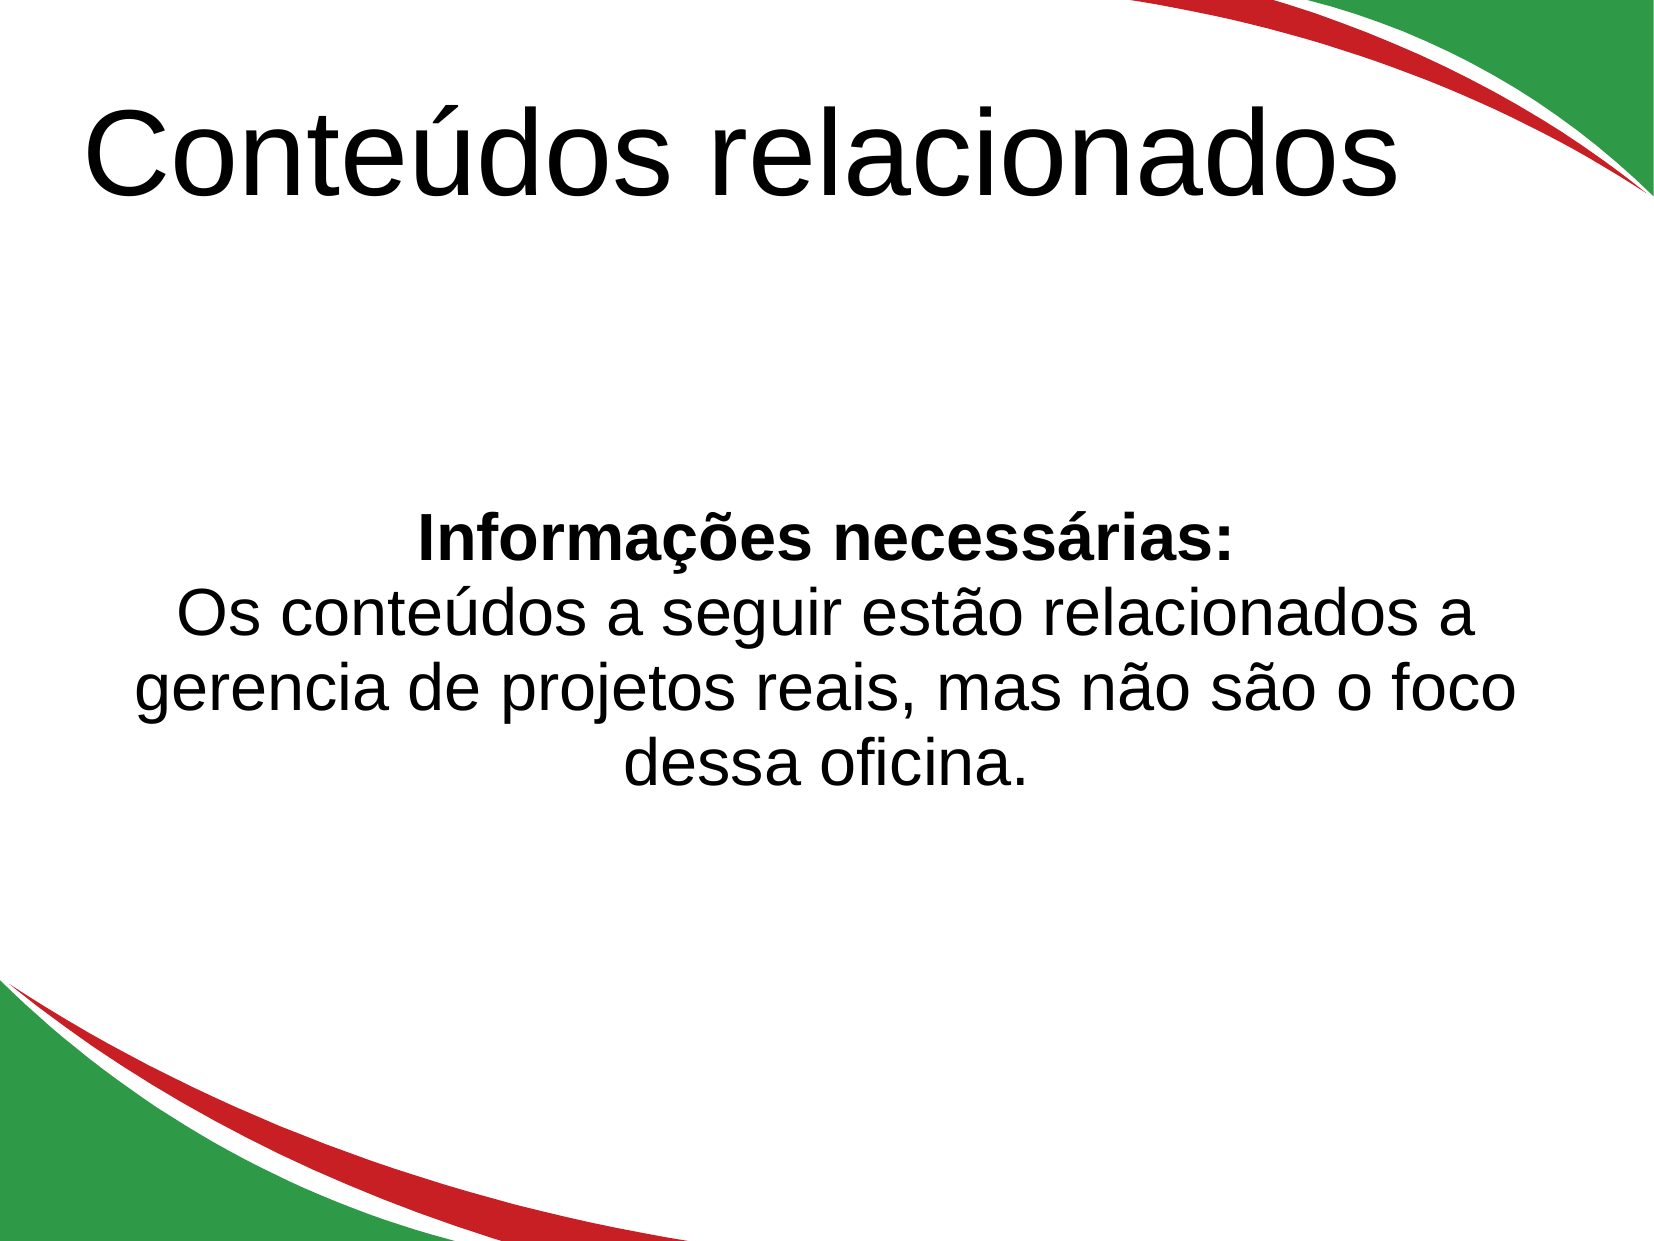

# Conteúdos relacionados
Informações necessárias:
Os conteúdos a seguir estão relacionados a gerencia de projetos reais, mas não são o foco dessa oficina.